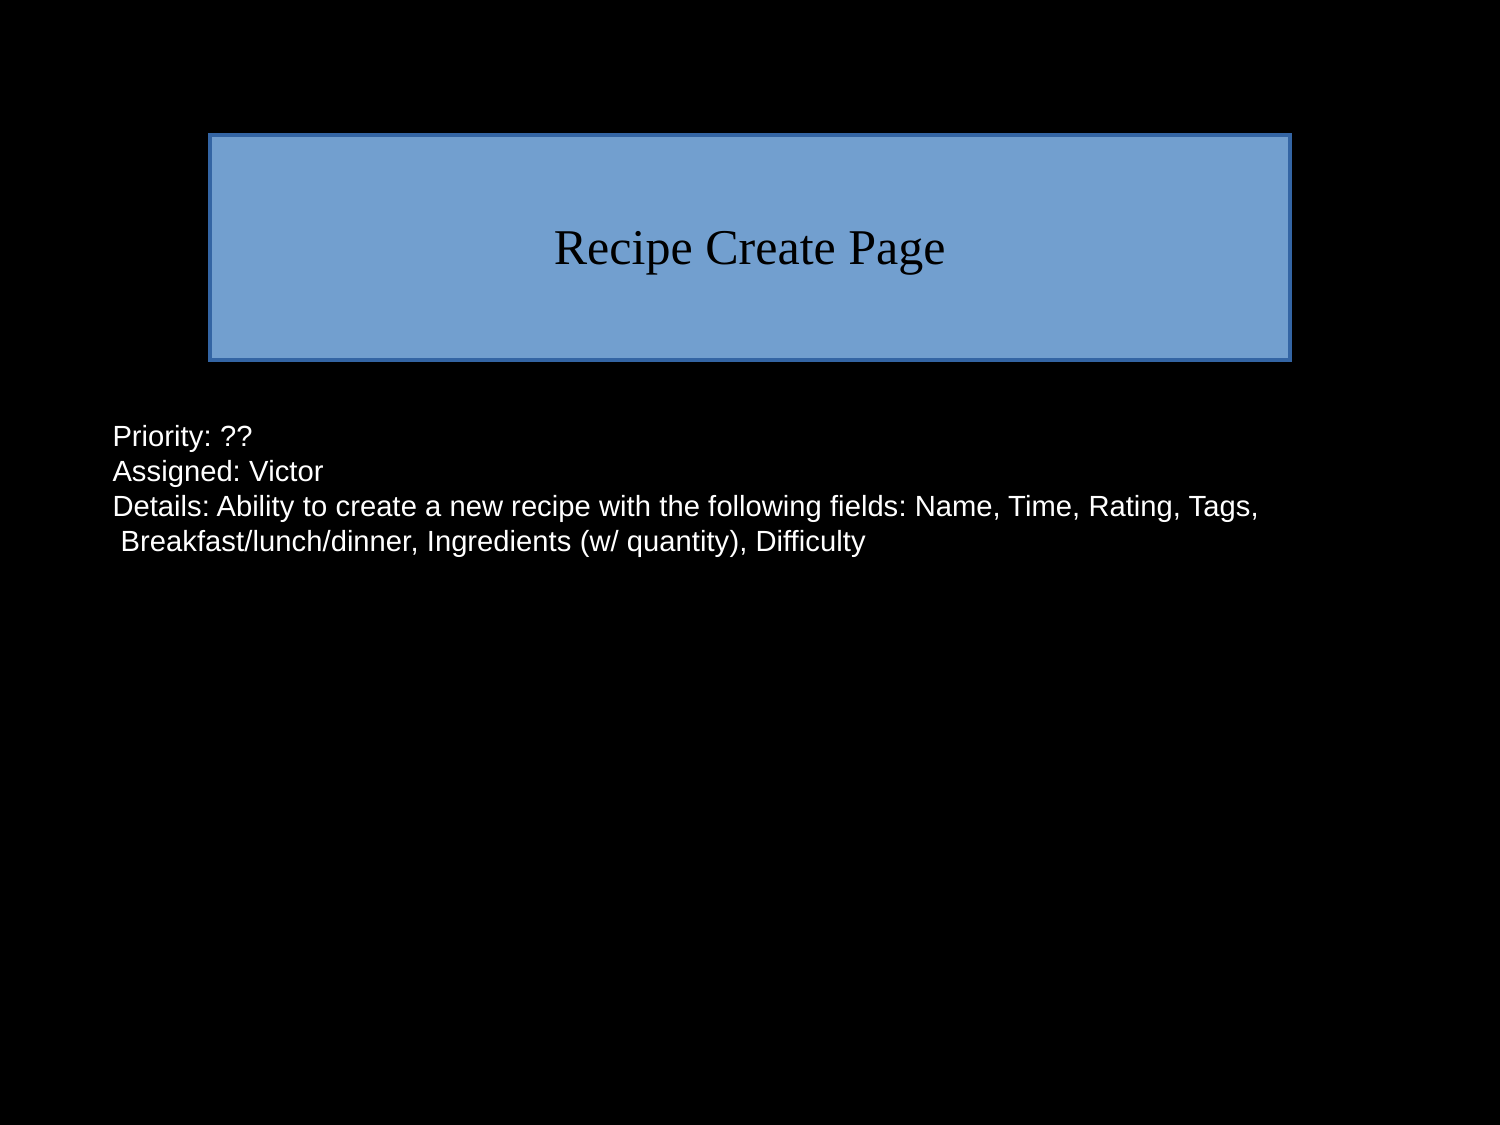

Recipe Create Page
# Priority: ?? Assigned: Victor Details: Ability to create a new recipe with the following fields: Name, Time, Rating, Tags, Breakfast/lunch/dinner, Ingredients (w/ quantity), Difficulty